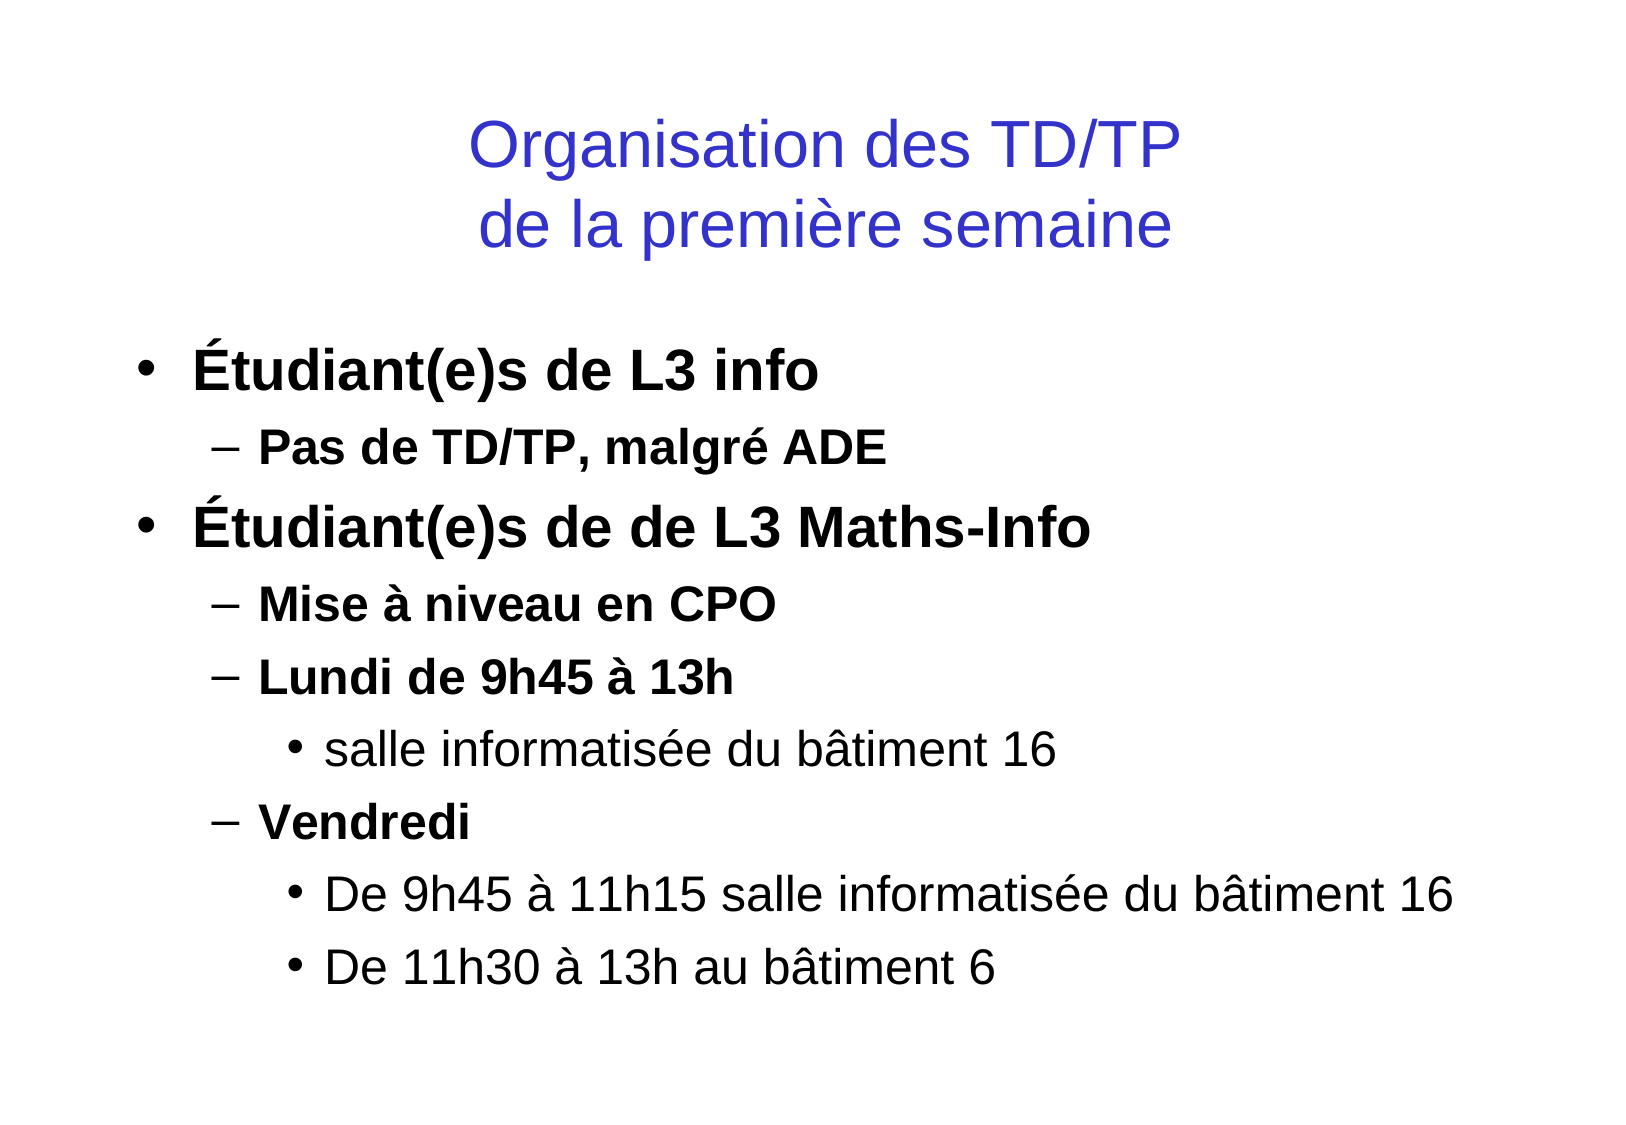

# Organisation des TD/TP de la première semaine
Étudiant(e)s de L3 info
Pas de TD/TP, malgré ADE
Étudiant(e)s de de L3 Maths-Info
Mise à niveau en CPO
Lundi de 9h45 à 13h
salle informatisée du bâtiment 16
Vendredi
De 9h45 à 11h15 salle informatisée du bâtiment 16
De 11h30 à 13h au bâtiment 6